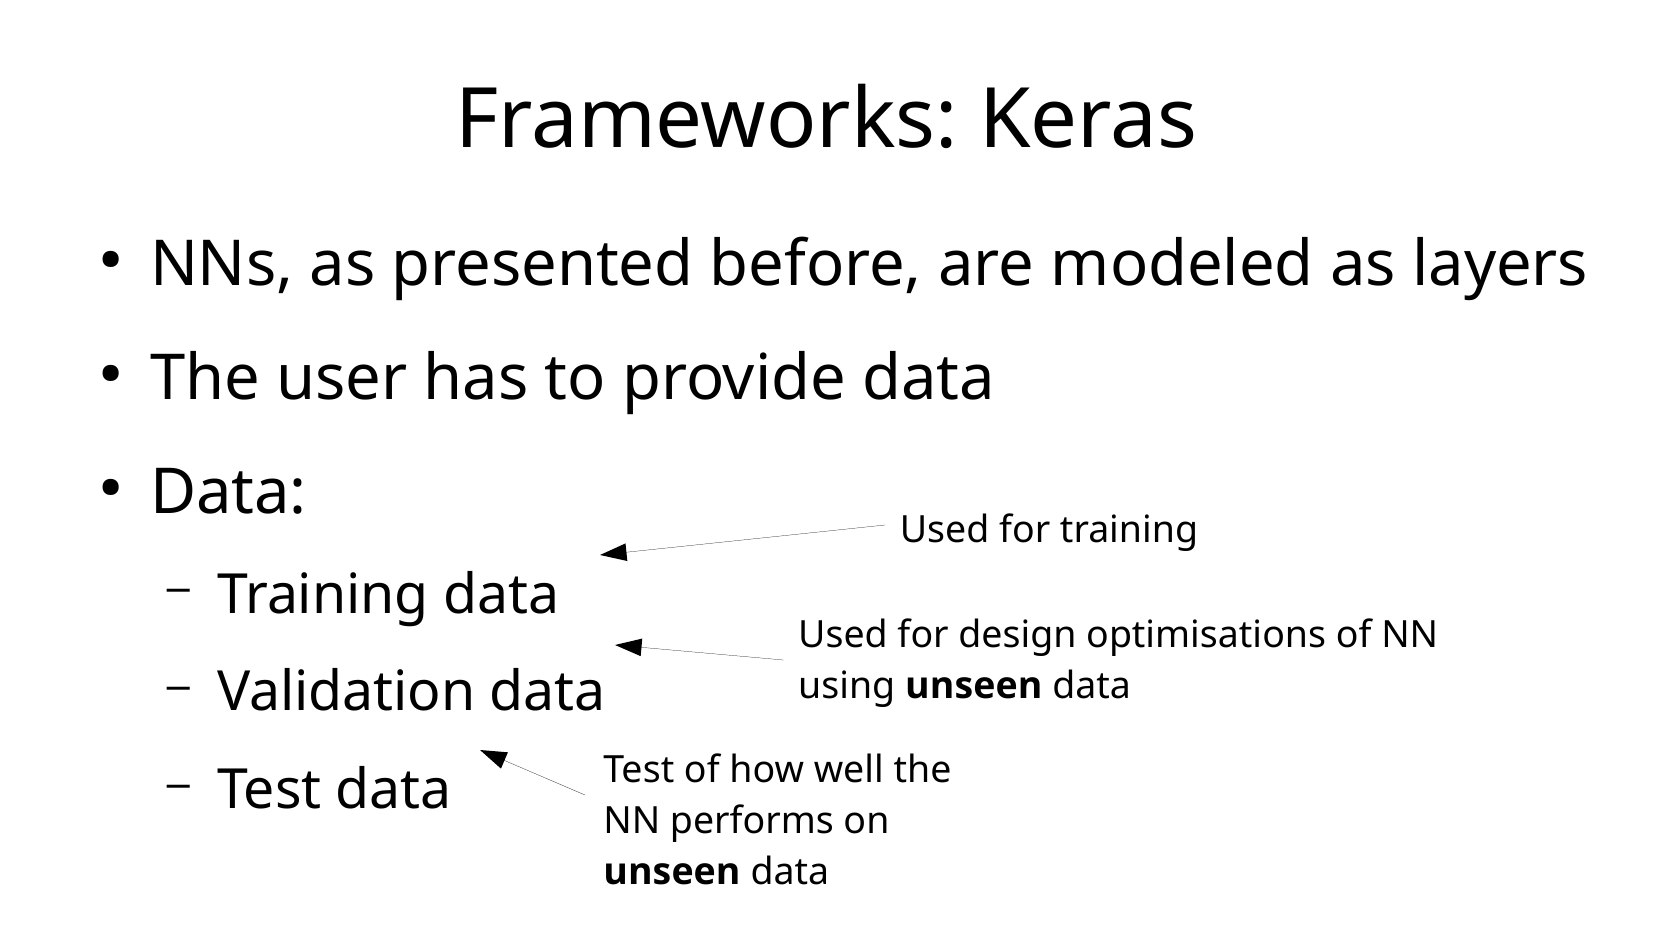

# Frameworks: Keras
NNs, as presented before, are modeled as layers
The user has to provide data
Data:
Training data
Validation data
Test data
Used for training
Used for design optimisations of NN
using unseen data
Test of how well the
NN performs on
unseen data